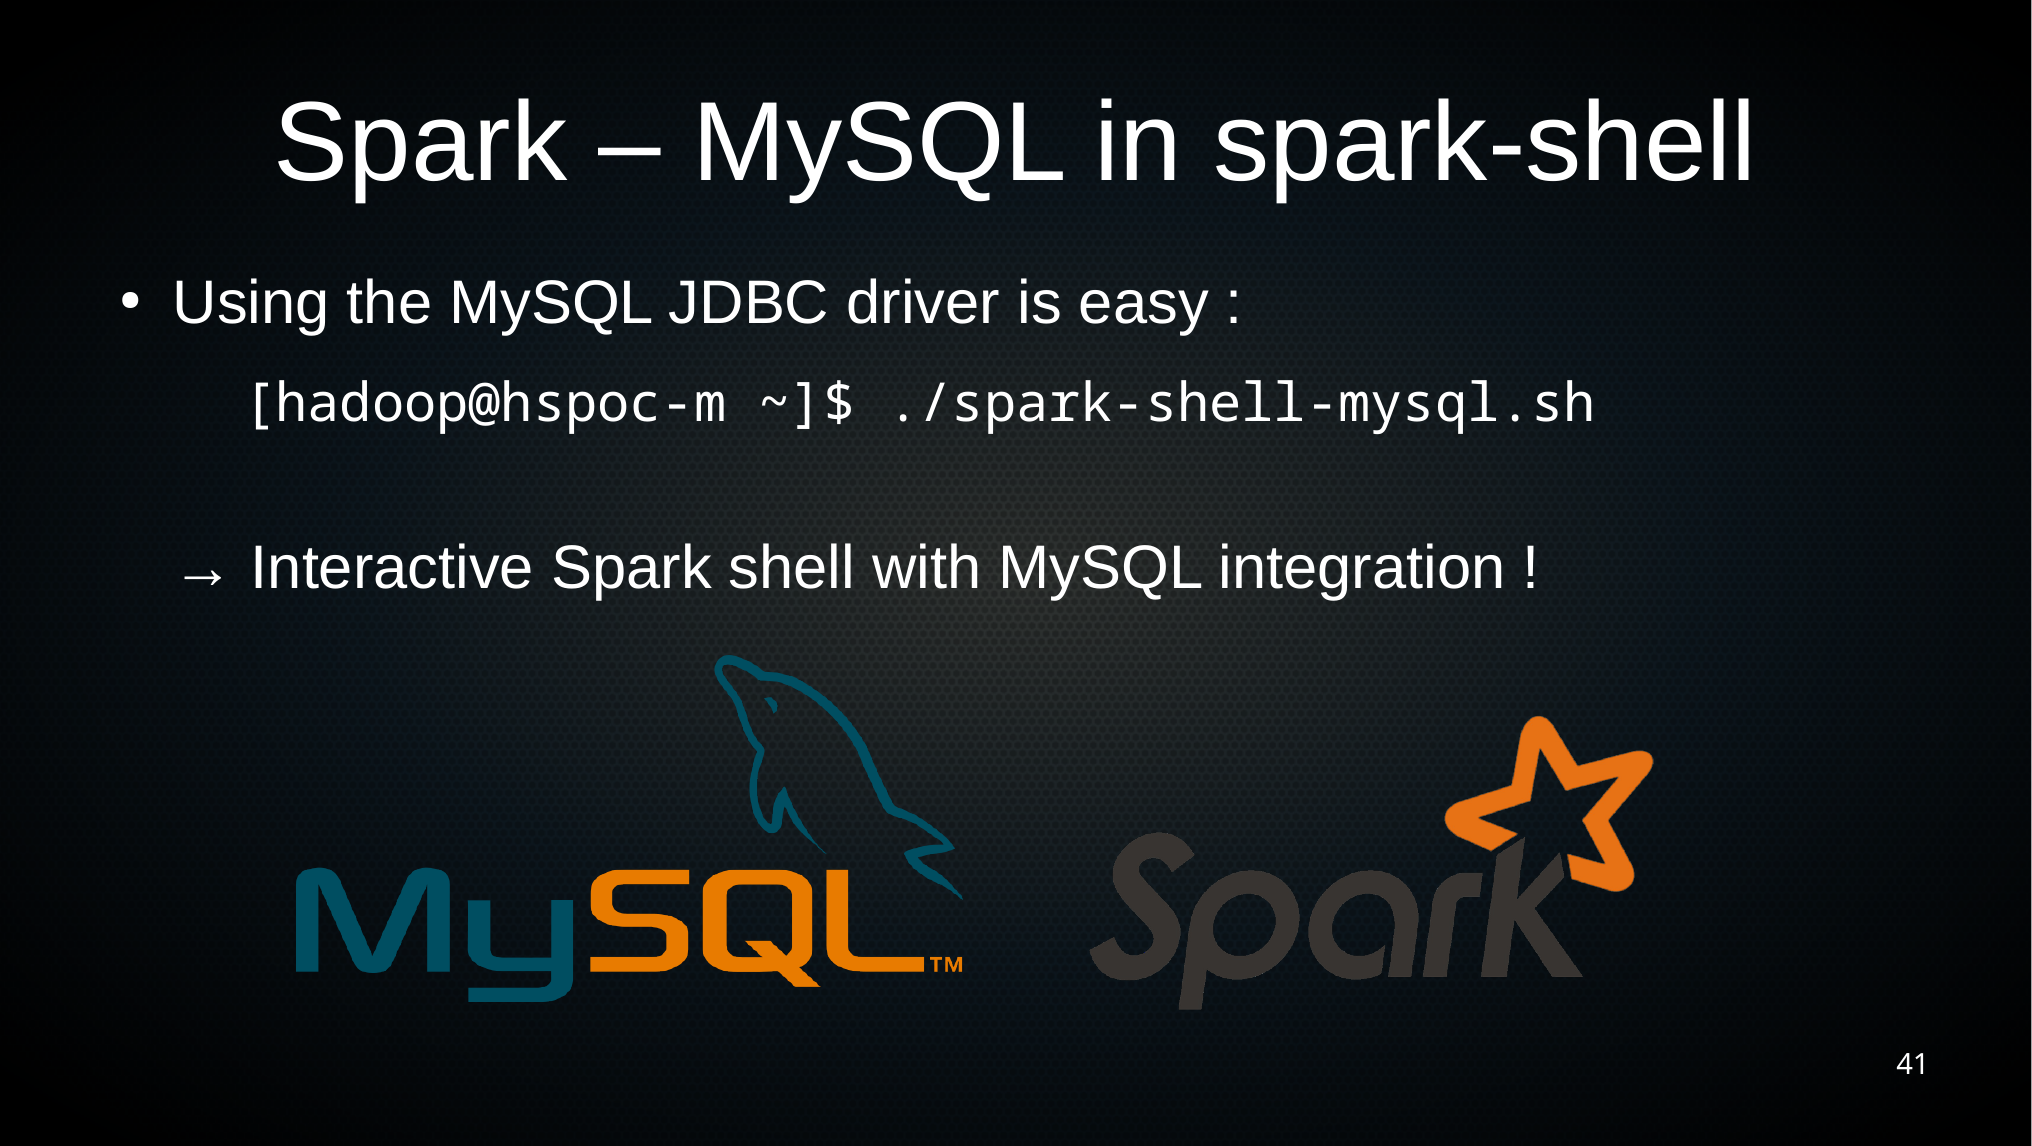

# Spark – MySQL in spark-shell
Using the MySQL JDBC driver is easy :
[hadoop@hspoc-m ~]$ ./spark-shell-mysql.sh
→ Interactive Spark shell with MySQL integration !
41